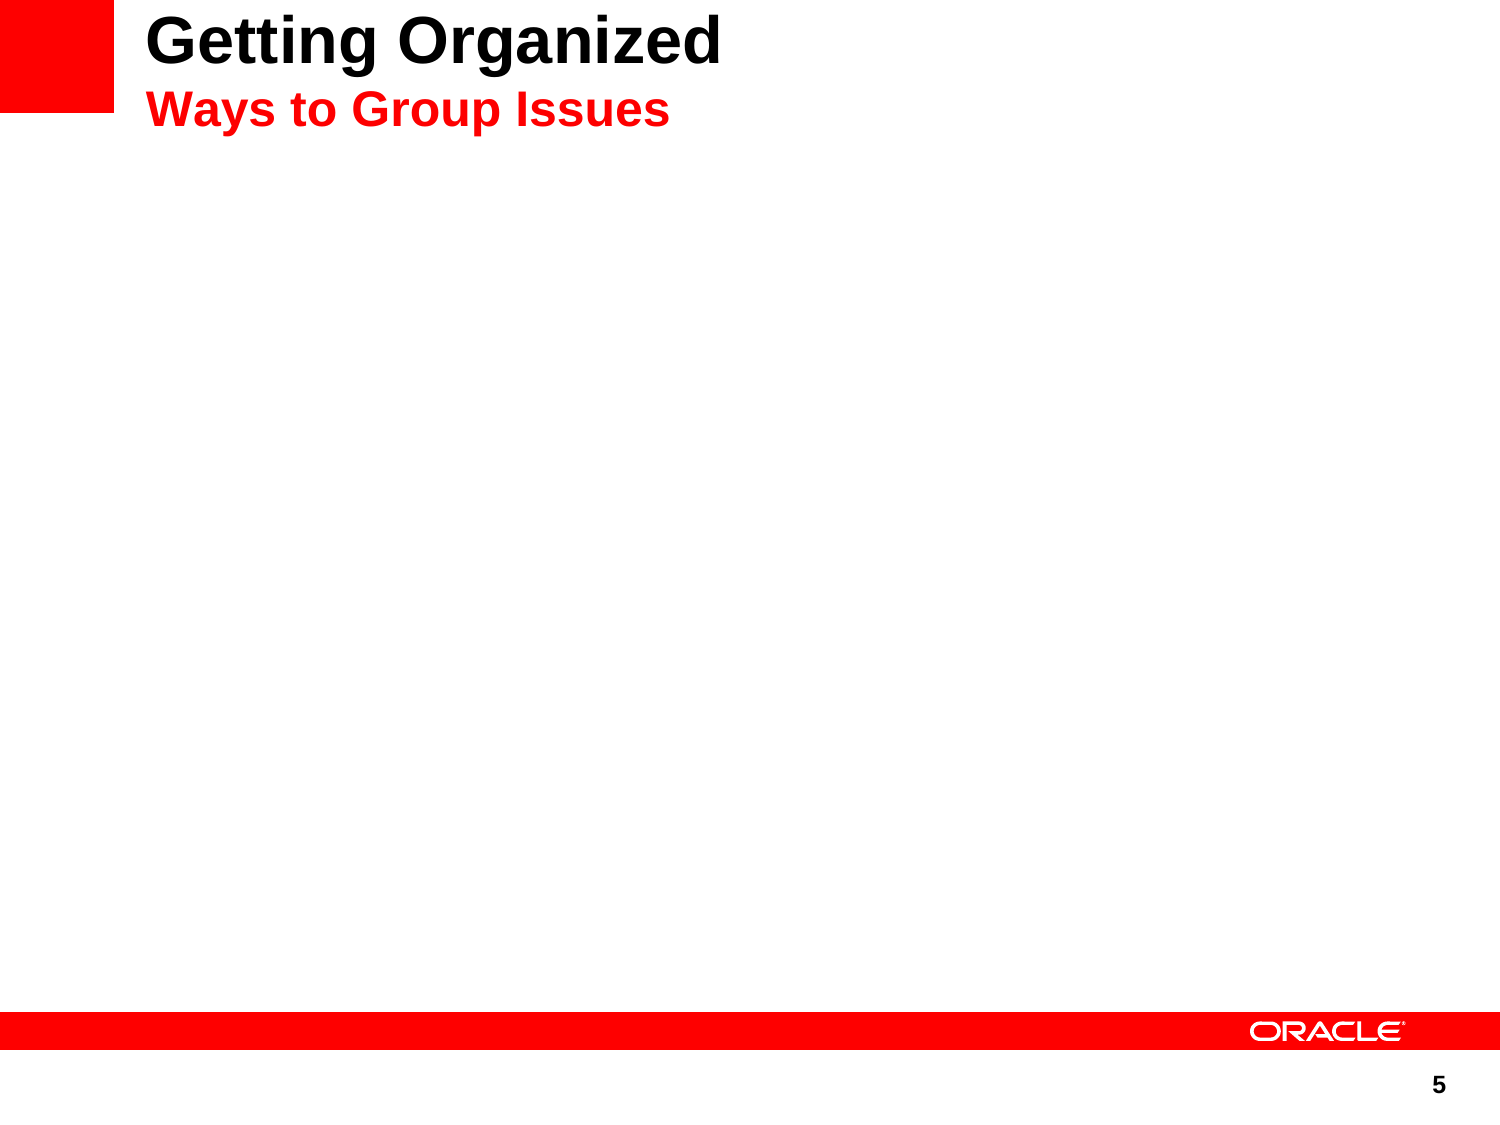

# Getting Organized Ways to Group Issues